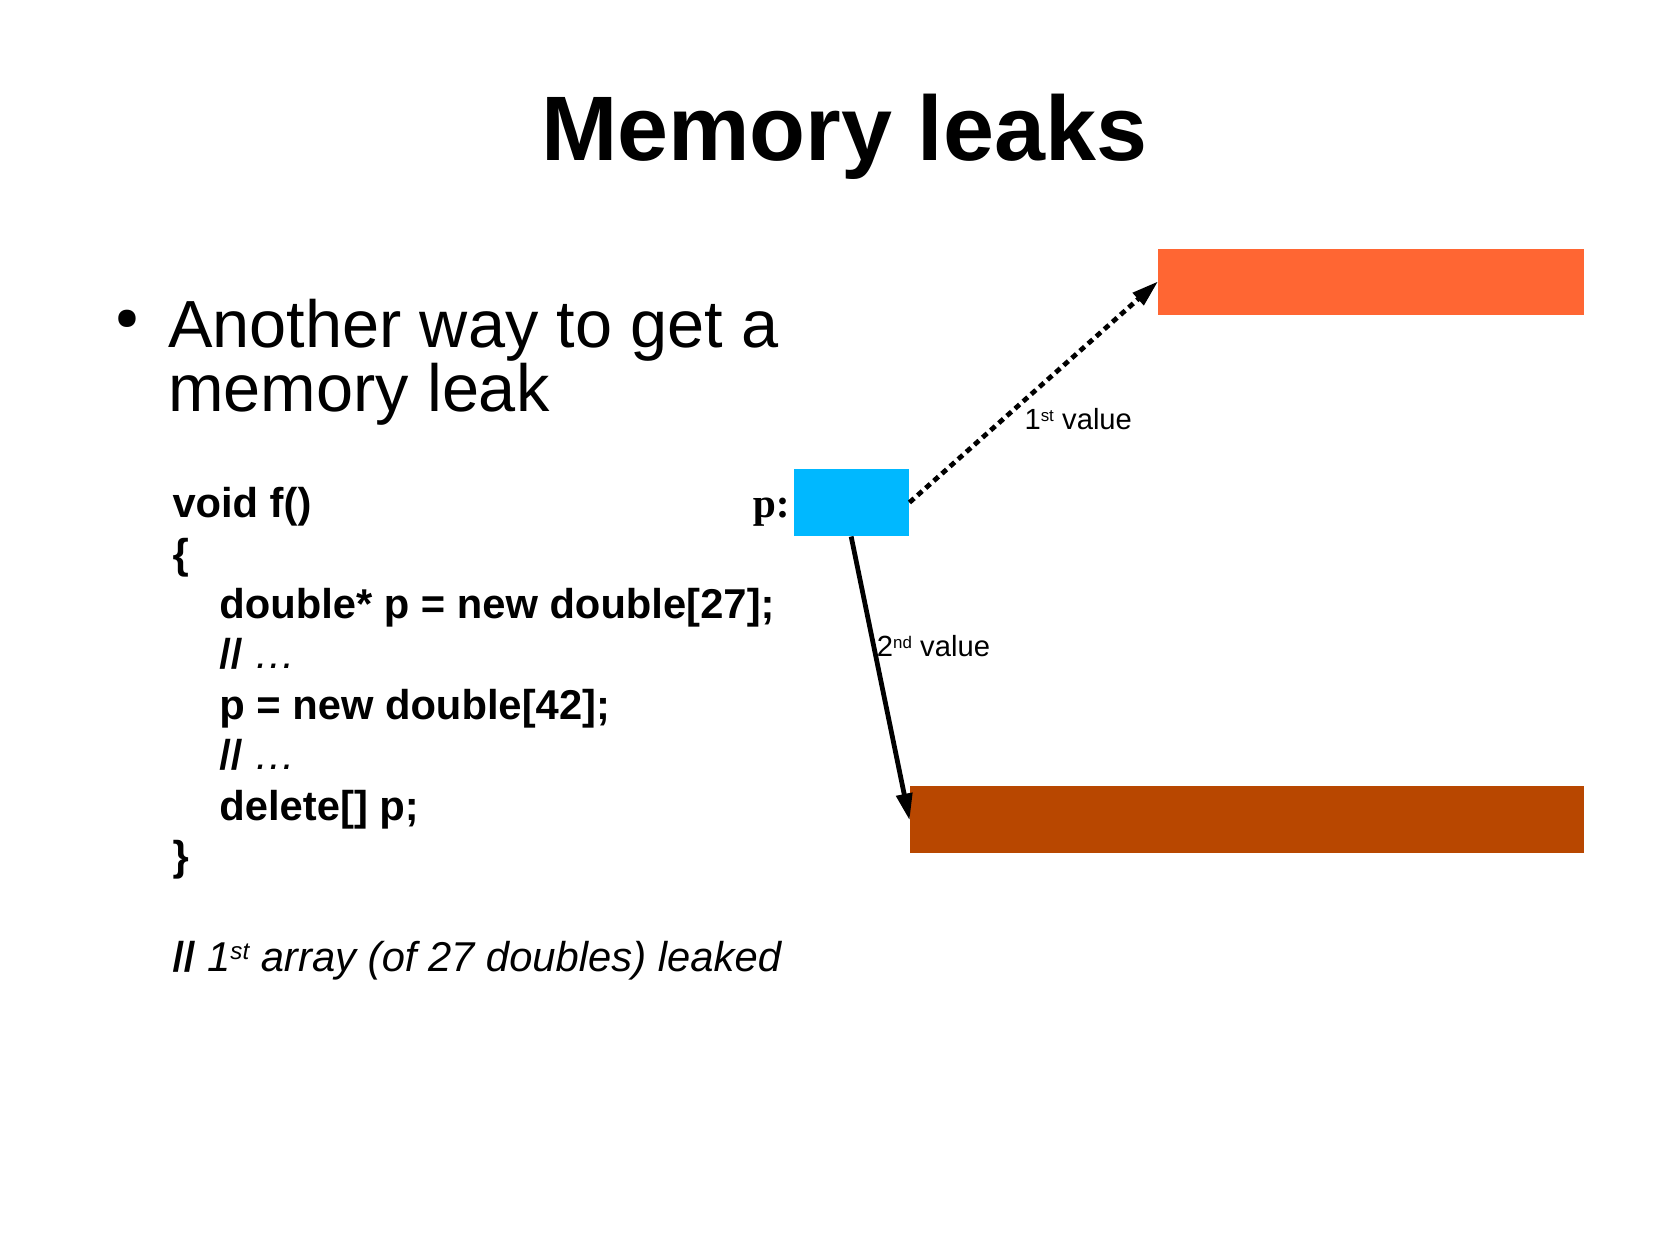

# Memory leaks
Another way to get a memory leak
void f()
{
	double* p = new double[27];
	// …
	p = new double[42];
	// …
	delete[] p;
}
// 1st array (of 27 doubles) leaked
1st value
p:
2nd value